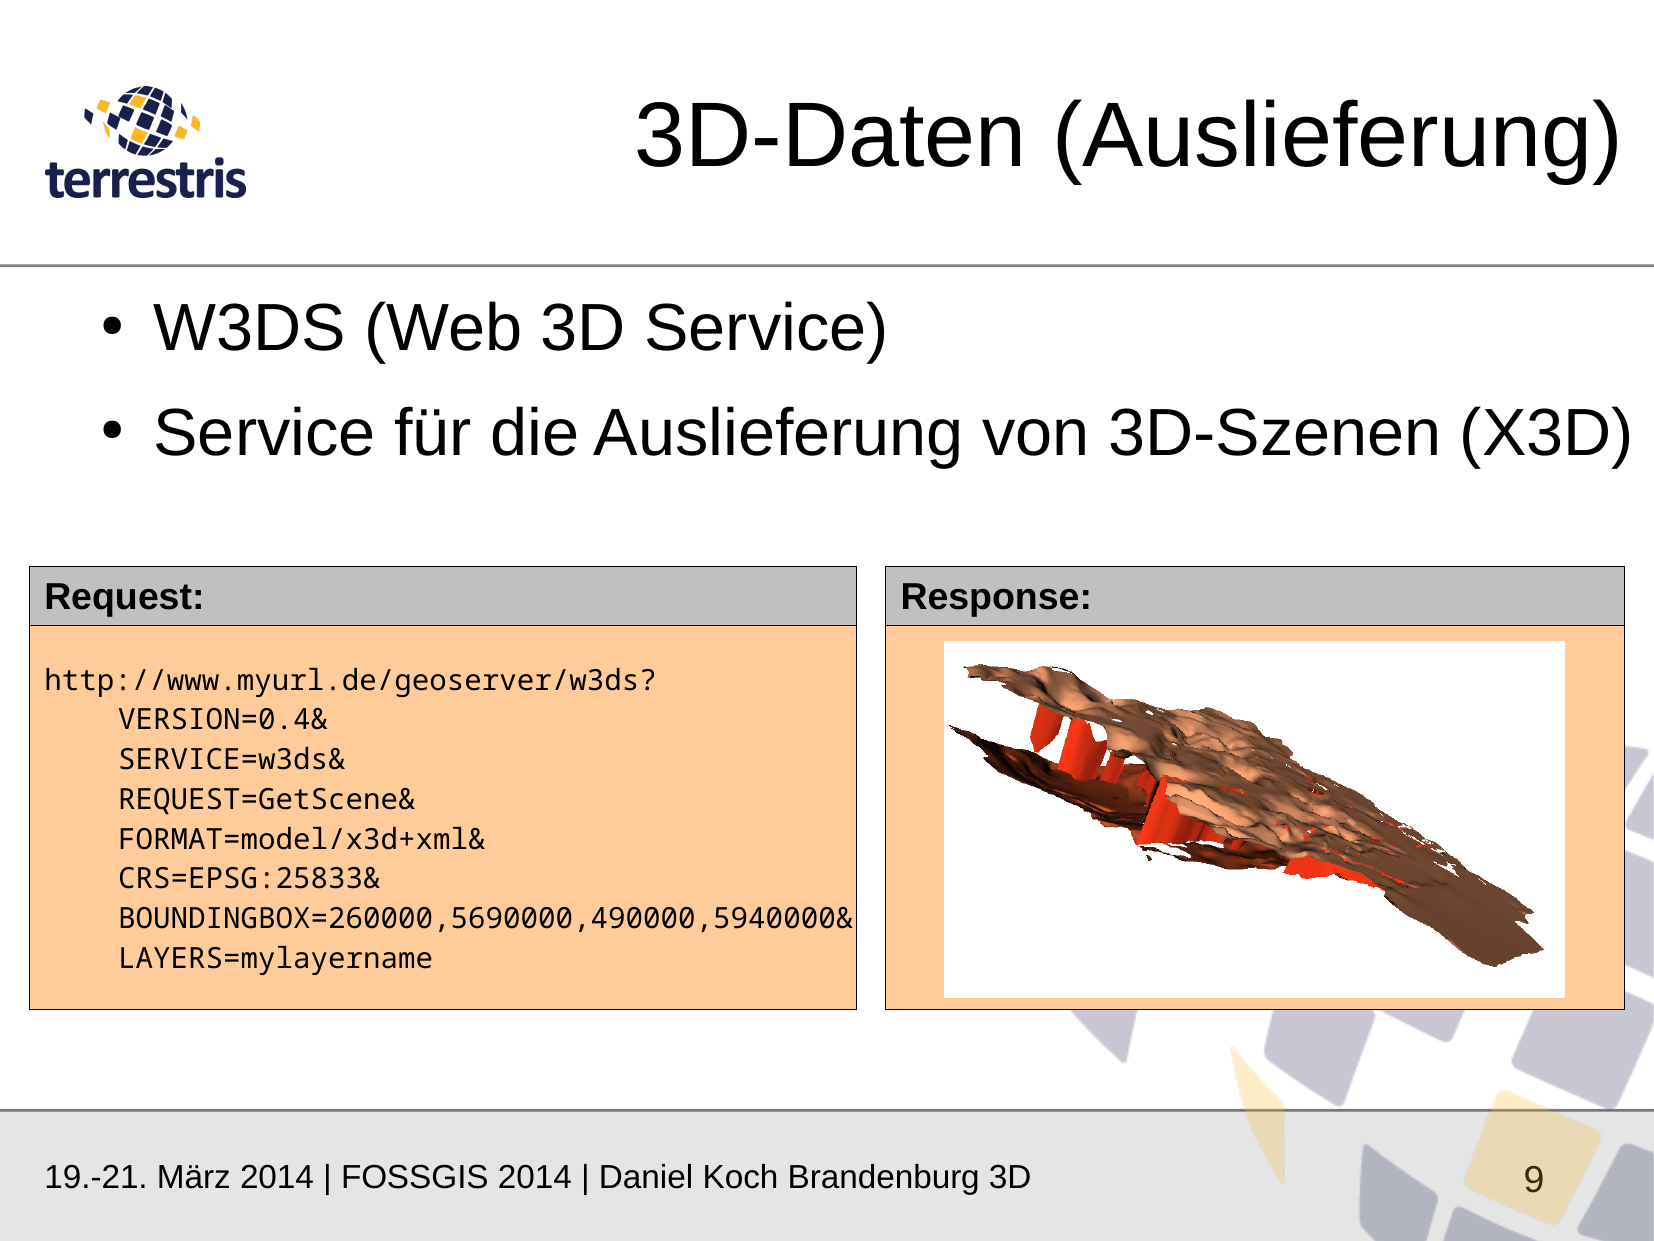

# 3D-Daten (Auslieferung)
W3DS (Web 3D Service)
Service für die Auslieferung von 3D-Szenen (X3D)
Request:
Response:
http://www.myurl.de/geoserver/w3ds?
	VERSION=0.4&
	SERVICE=w3ds&
	REQUEST=GetScene&
	FORMAT=model/x3d+xml&
	CRS=EPSG:25833&
	BOUNDINGBOX=260000,5690000,490000,5940000&
	LAYERS=mylayername